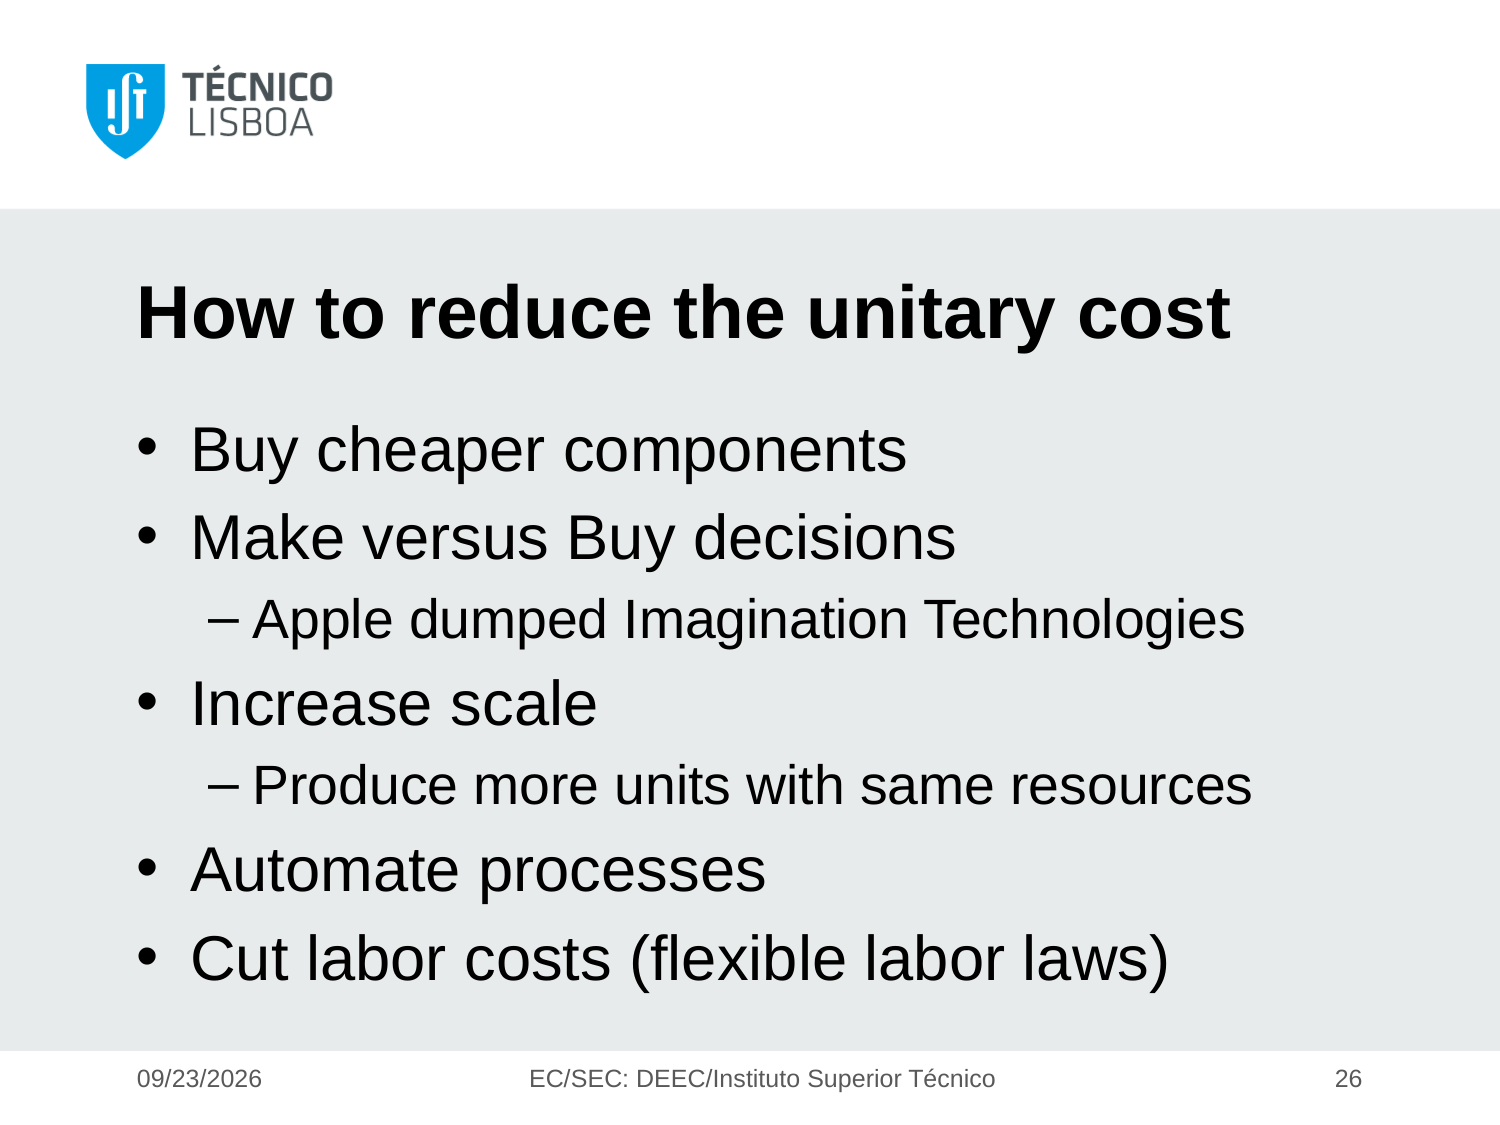

# How to reduce the unitary cost
Buy cheaper components
Make versus Buy decisions
Apple dumped Imagination Technologies
Increase scale
Produce more units with same resources
Automate processes
Cut labor costs (flexible labor laws)
EC/SEC: DEEC/Instituto Superior Técnico